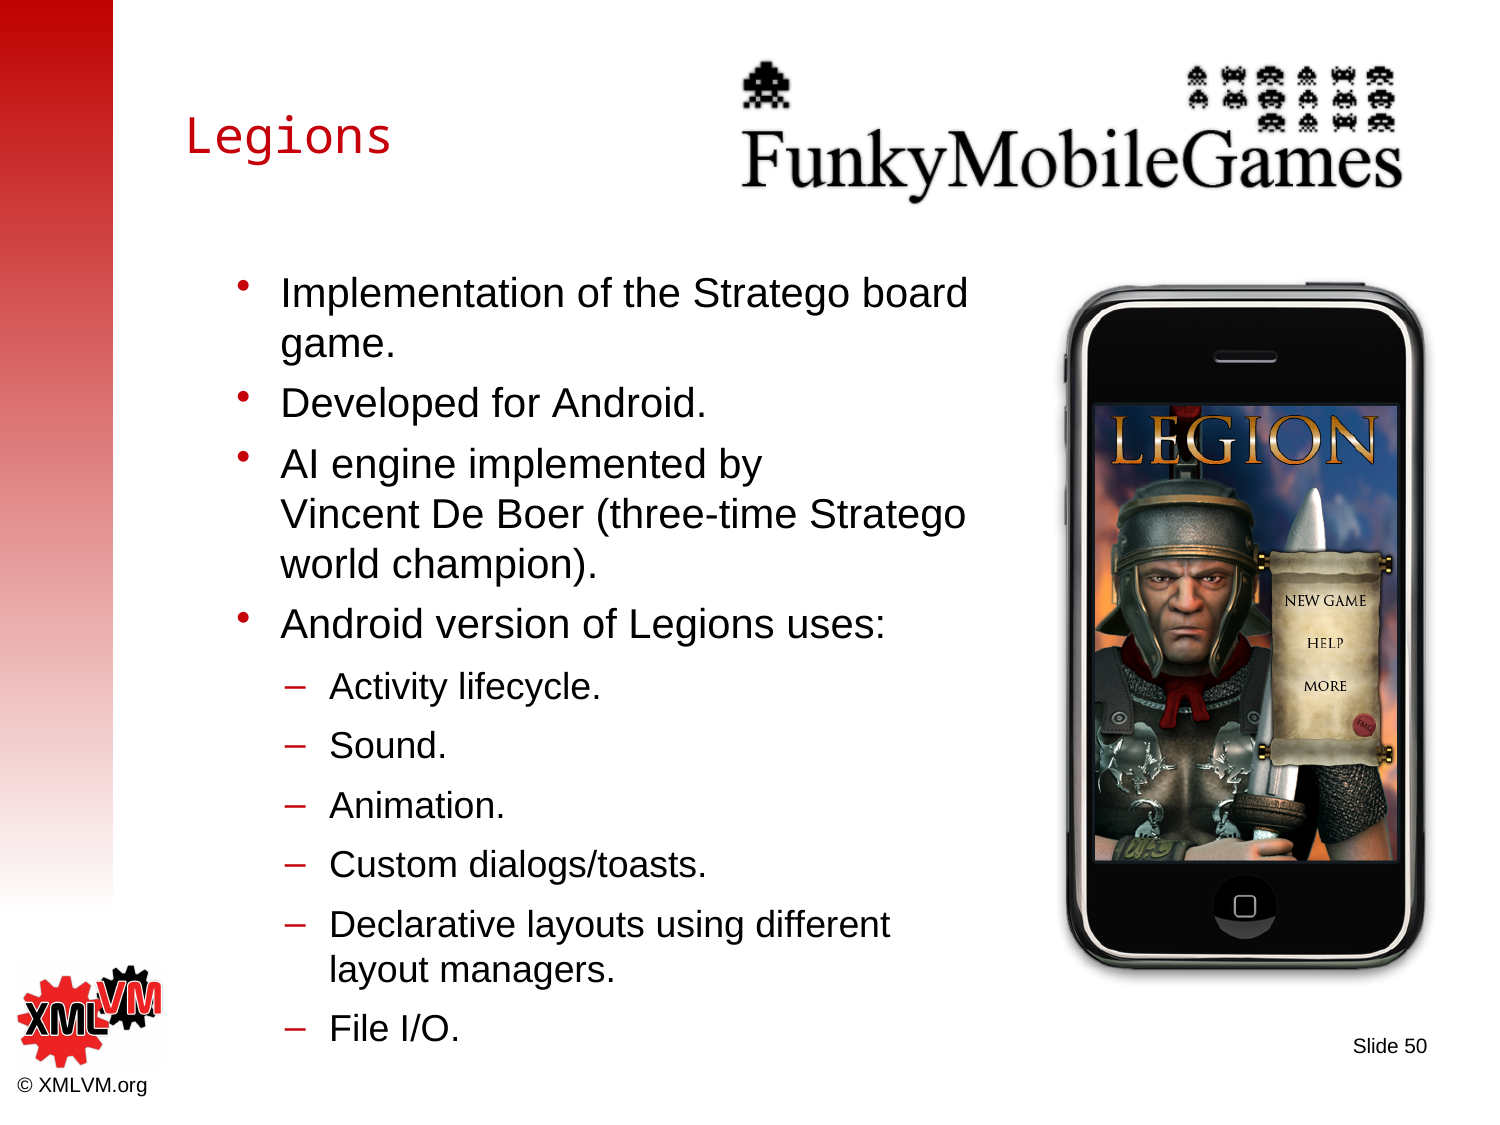

# Legions
Implementation of the Stratego board game.
Developed for Android.
AI engine implemented by
Vincent De Boer (three-time Stratego world champion).
Android version of Legions uses:
Activity lifecycle.
Sound.
Animation.
Custom dialogs/toasts.
Declarative layouts using different layout managers.
File I/O.